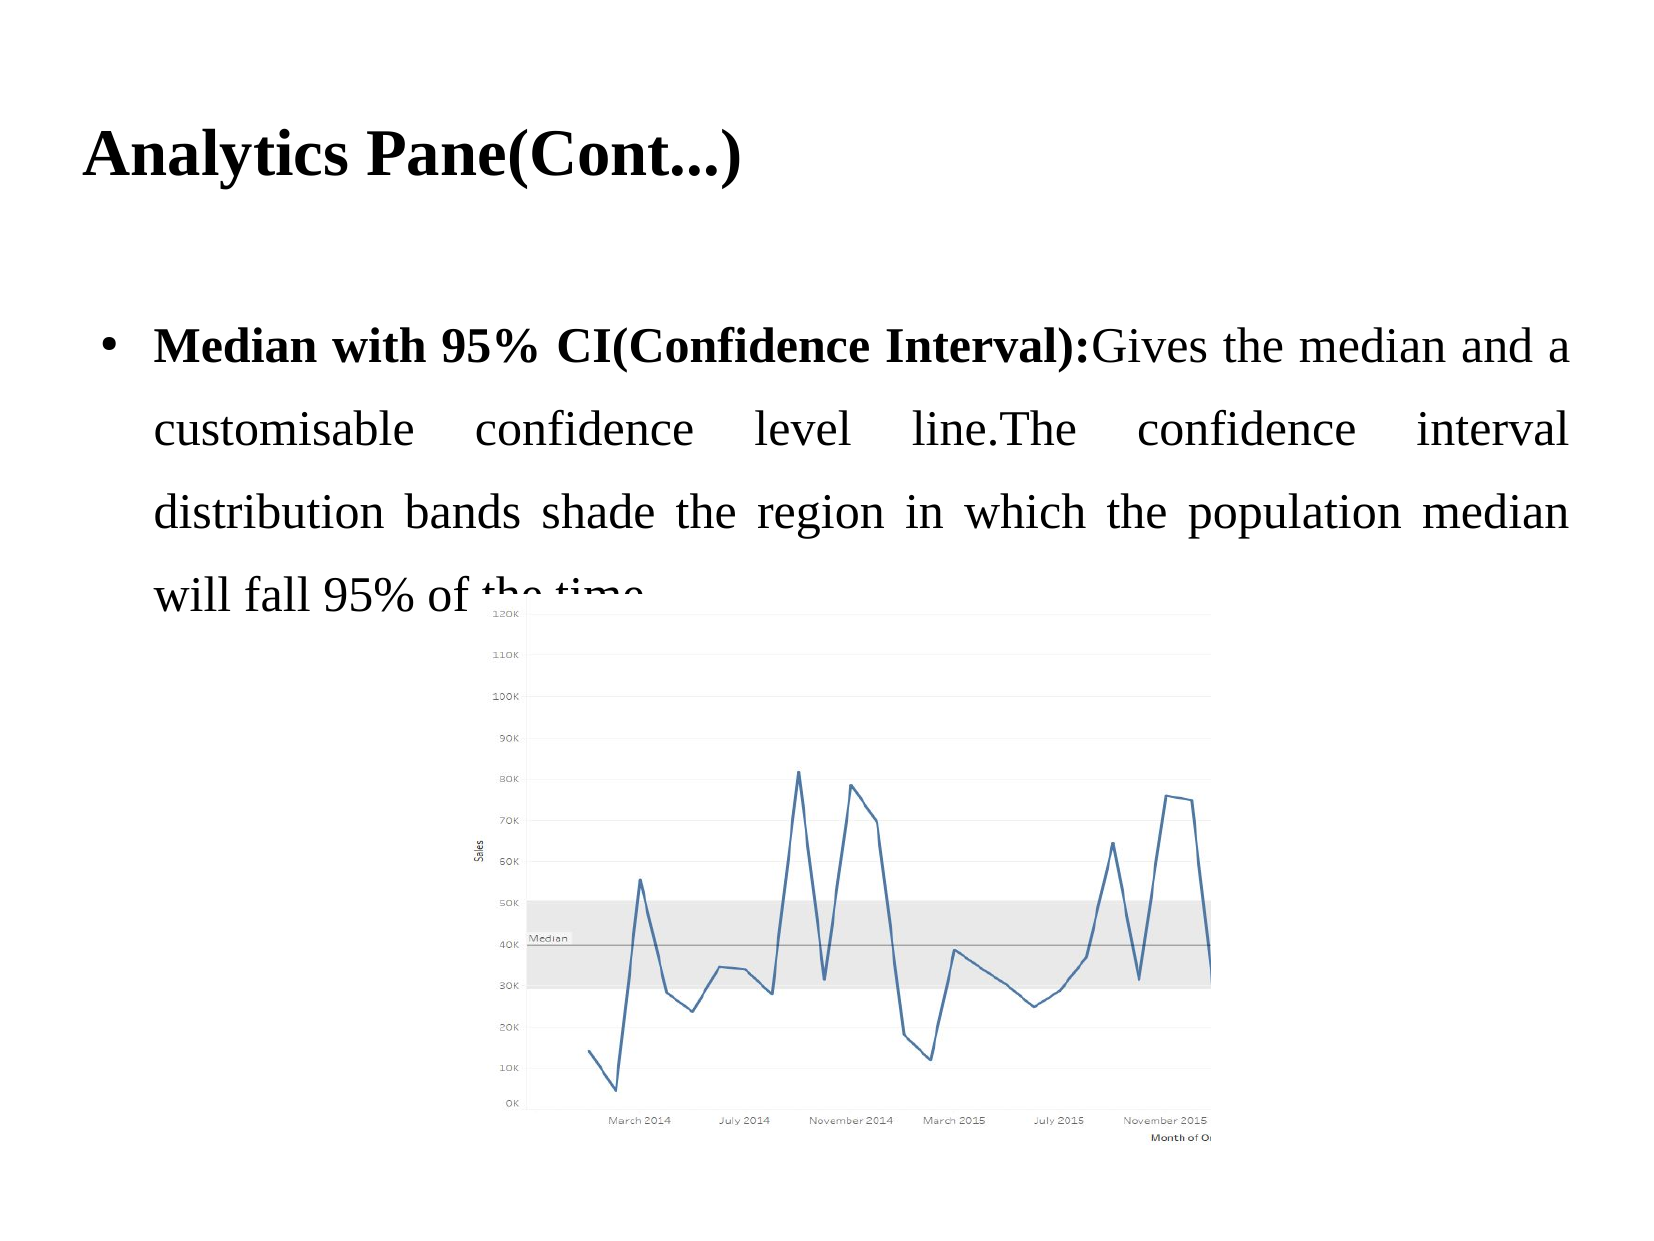

# Analytics Pane(Cont...)
Median with 95% CI(Confidence Interval):Gives the median and a customisable confidence level line.The confidence interval distribution bands shade the region in which the population median will fall 95% of the time.